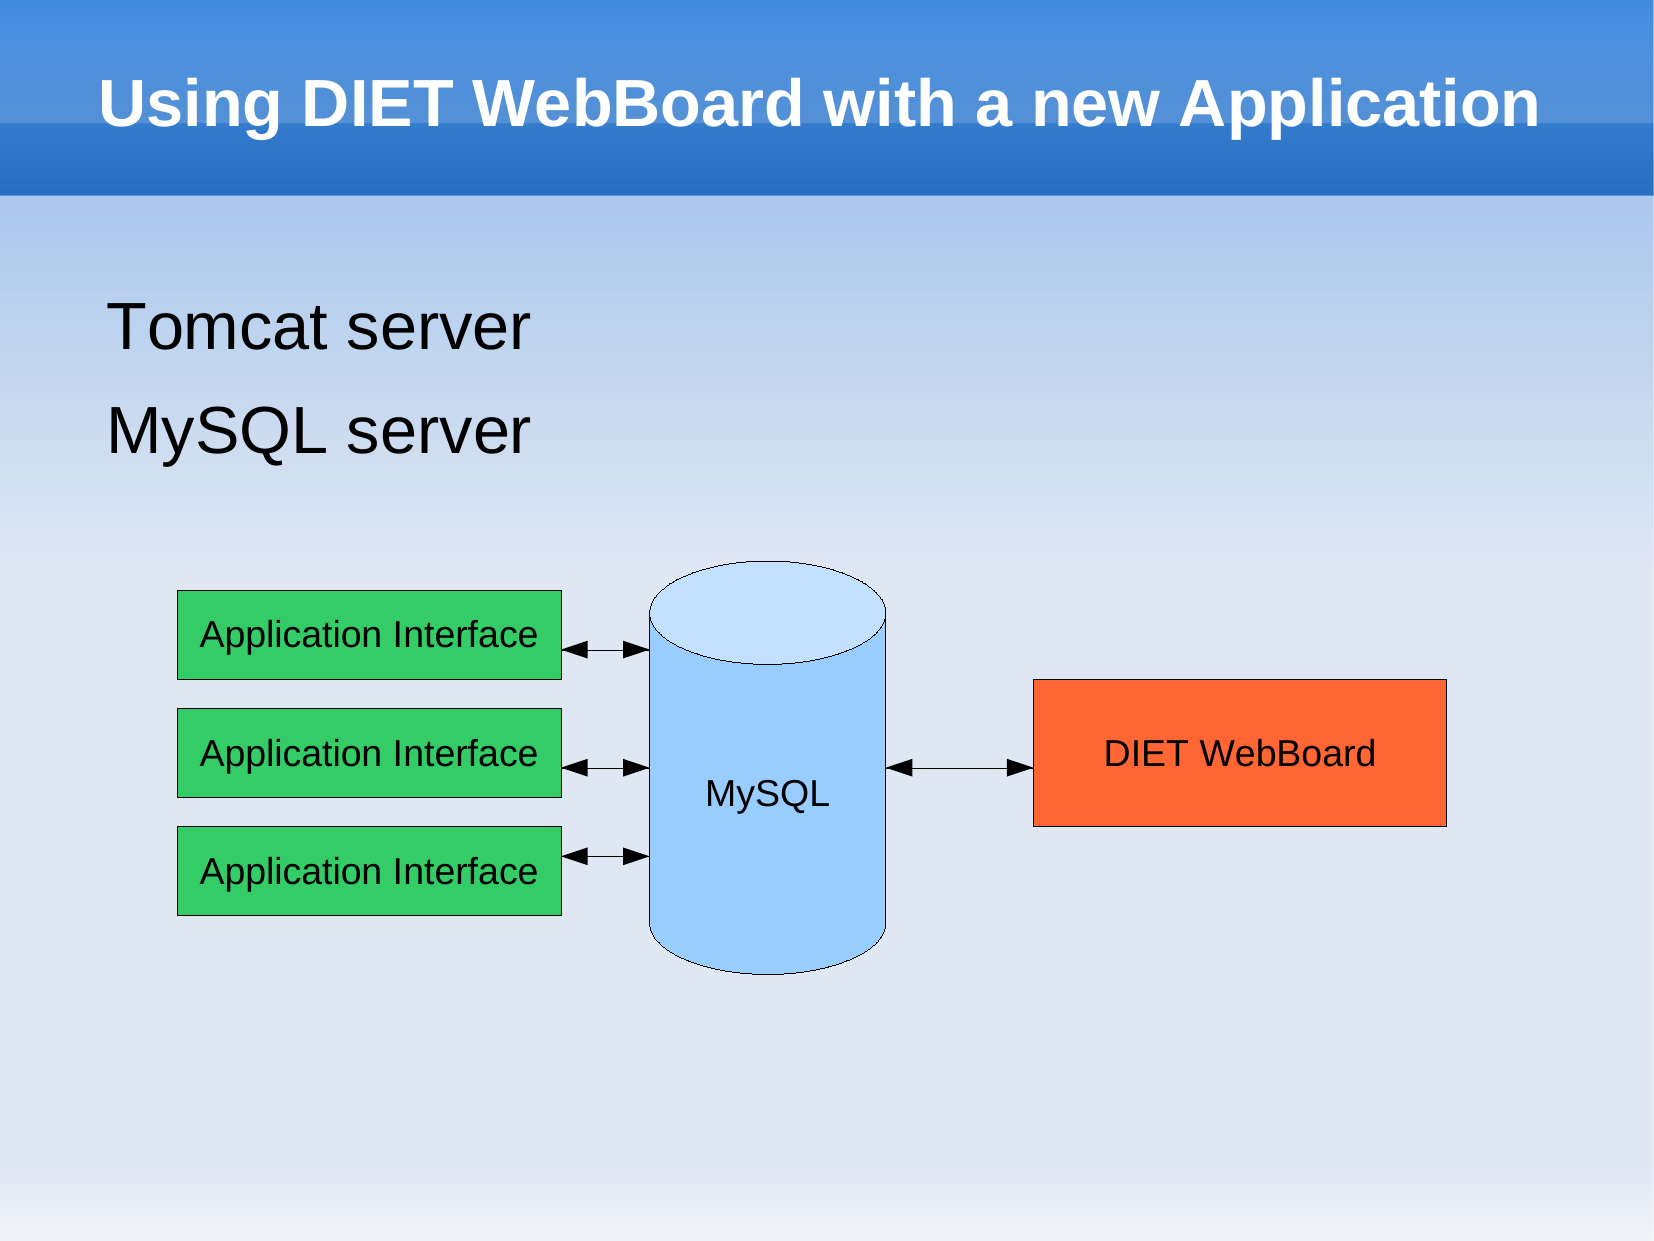

# Using DIET WebBoard with a new Application
Tomcat server
MySQL server
MySQL
Application Interface
DIET WebBoard
Application Interface
Application Interface